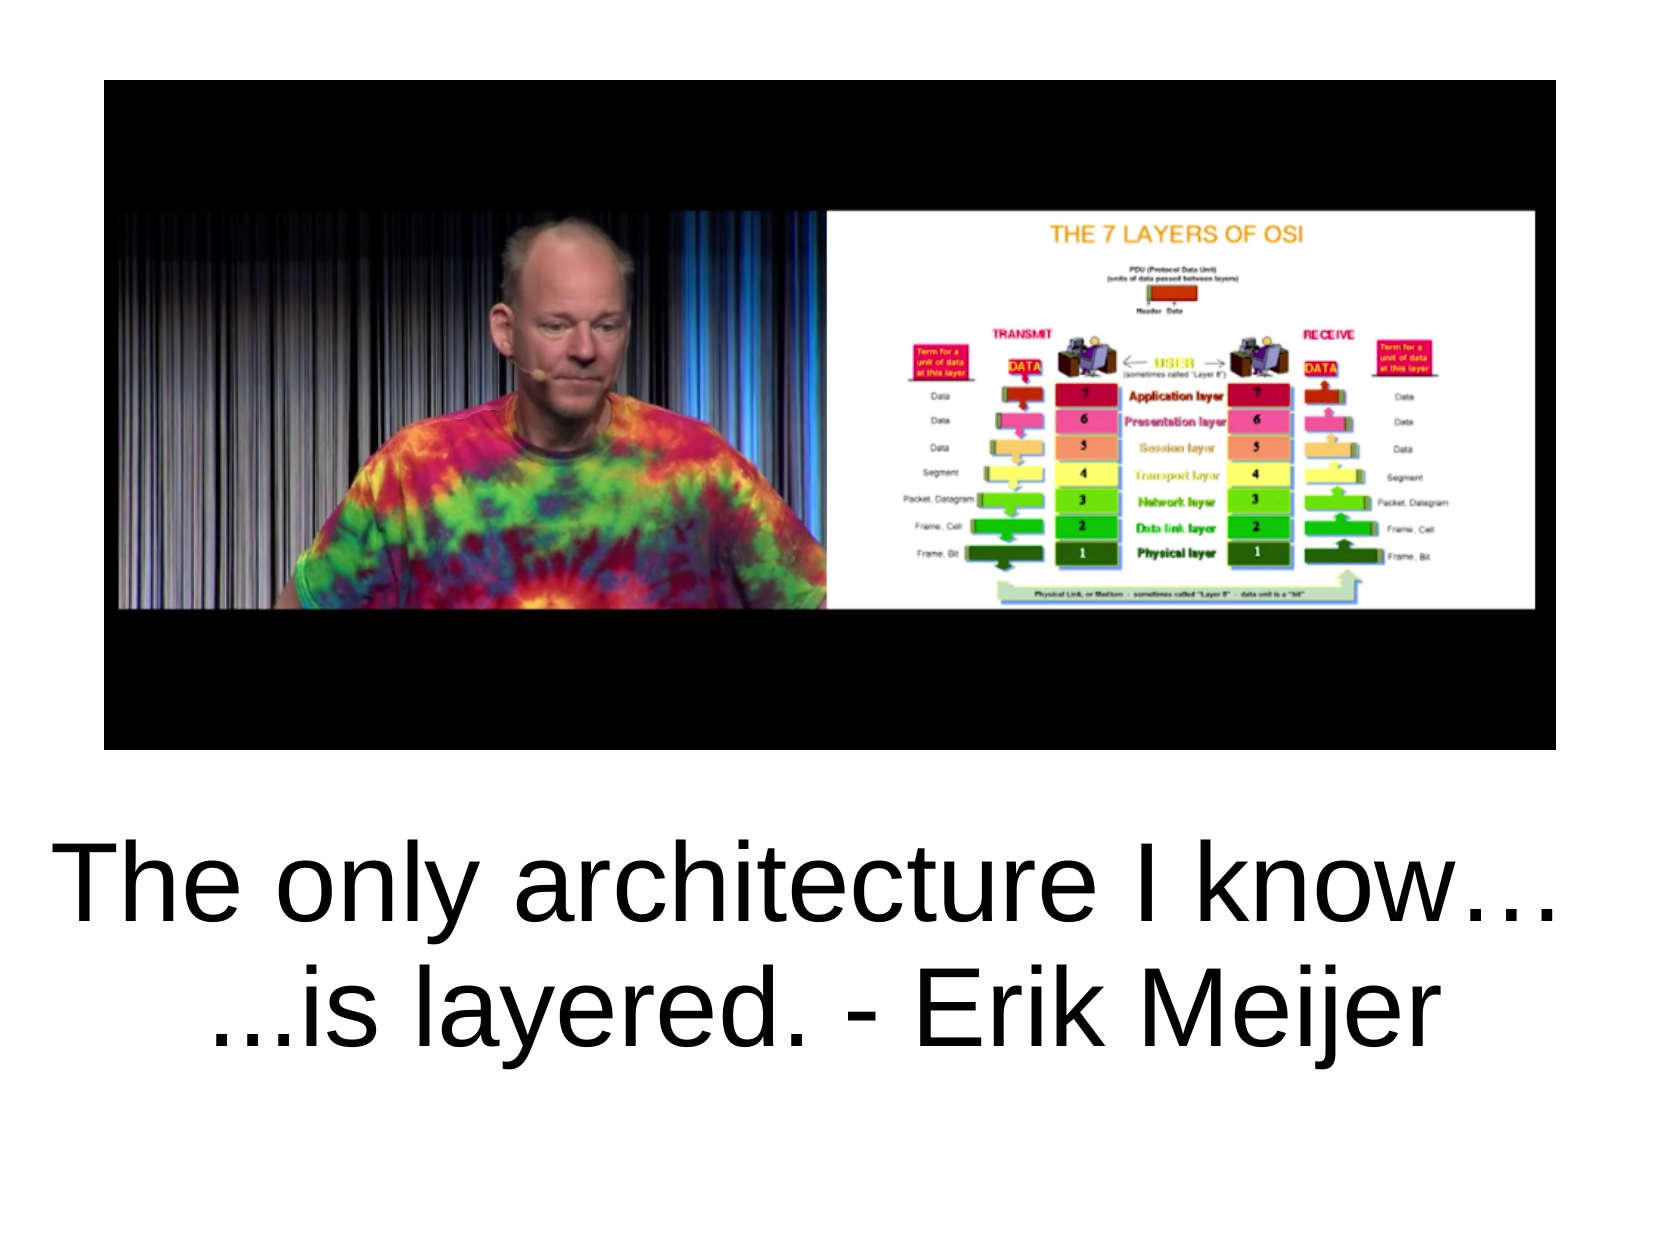

# The only architecture I know… ...is layered. - Erik Meijer